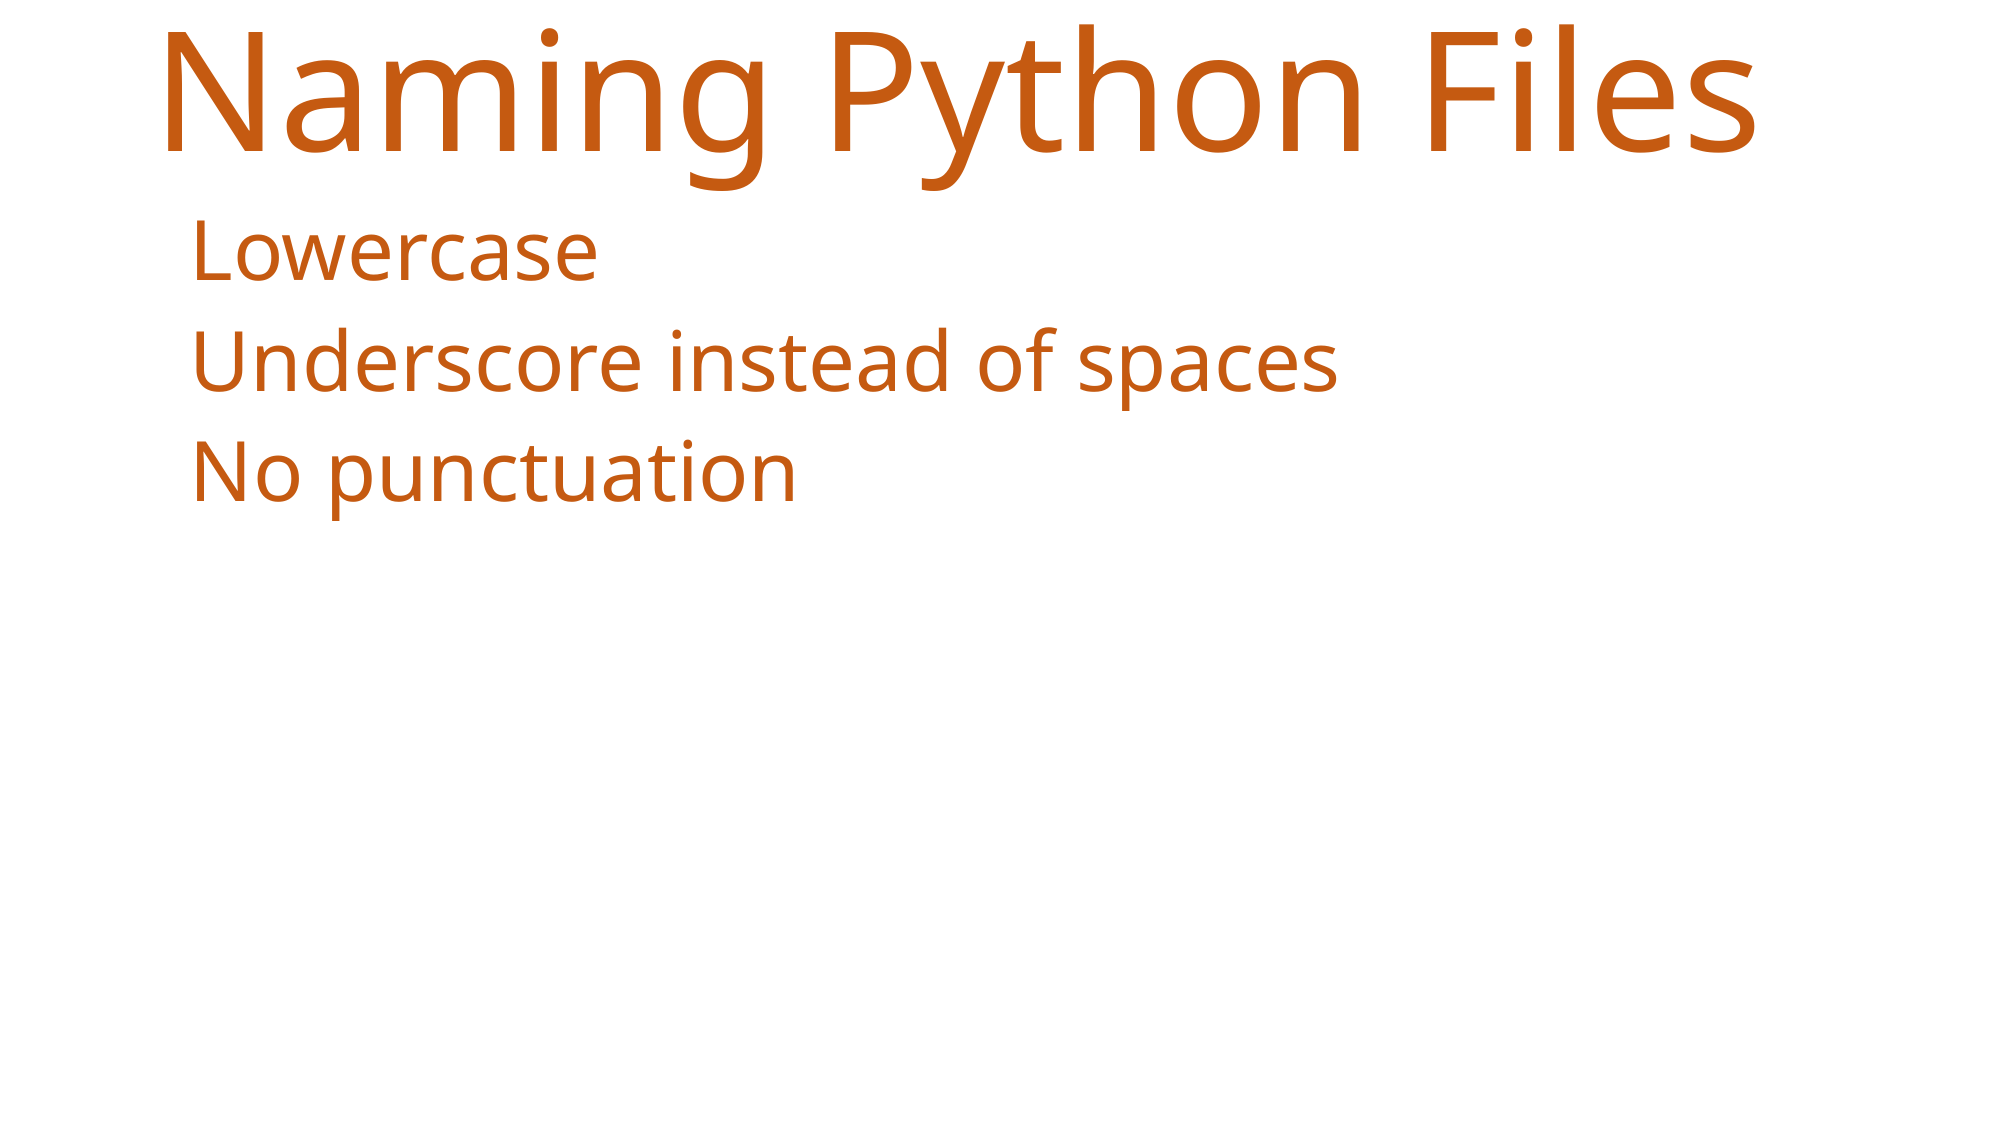

# Naming Python Files
Lowercase
Underscore instead of spaces
No punctuation